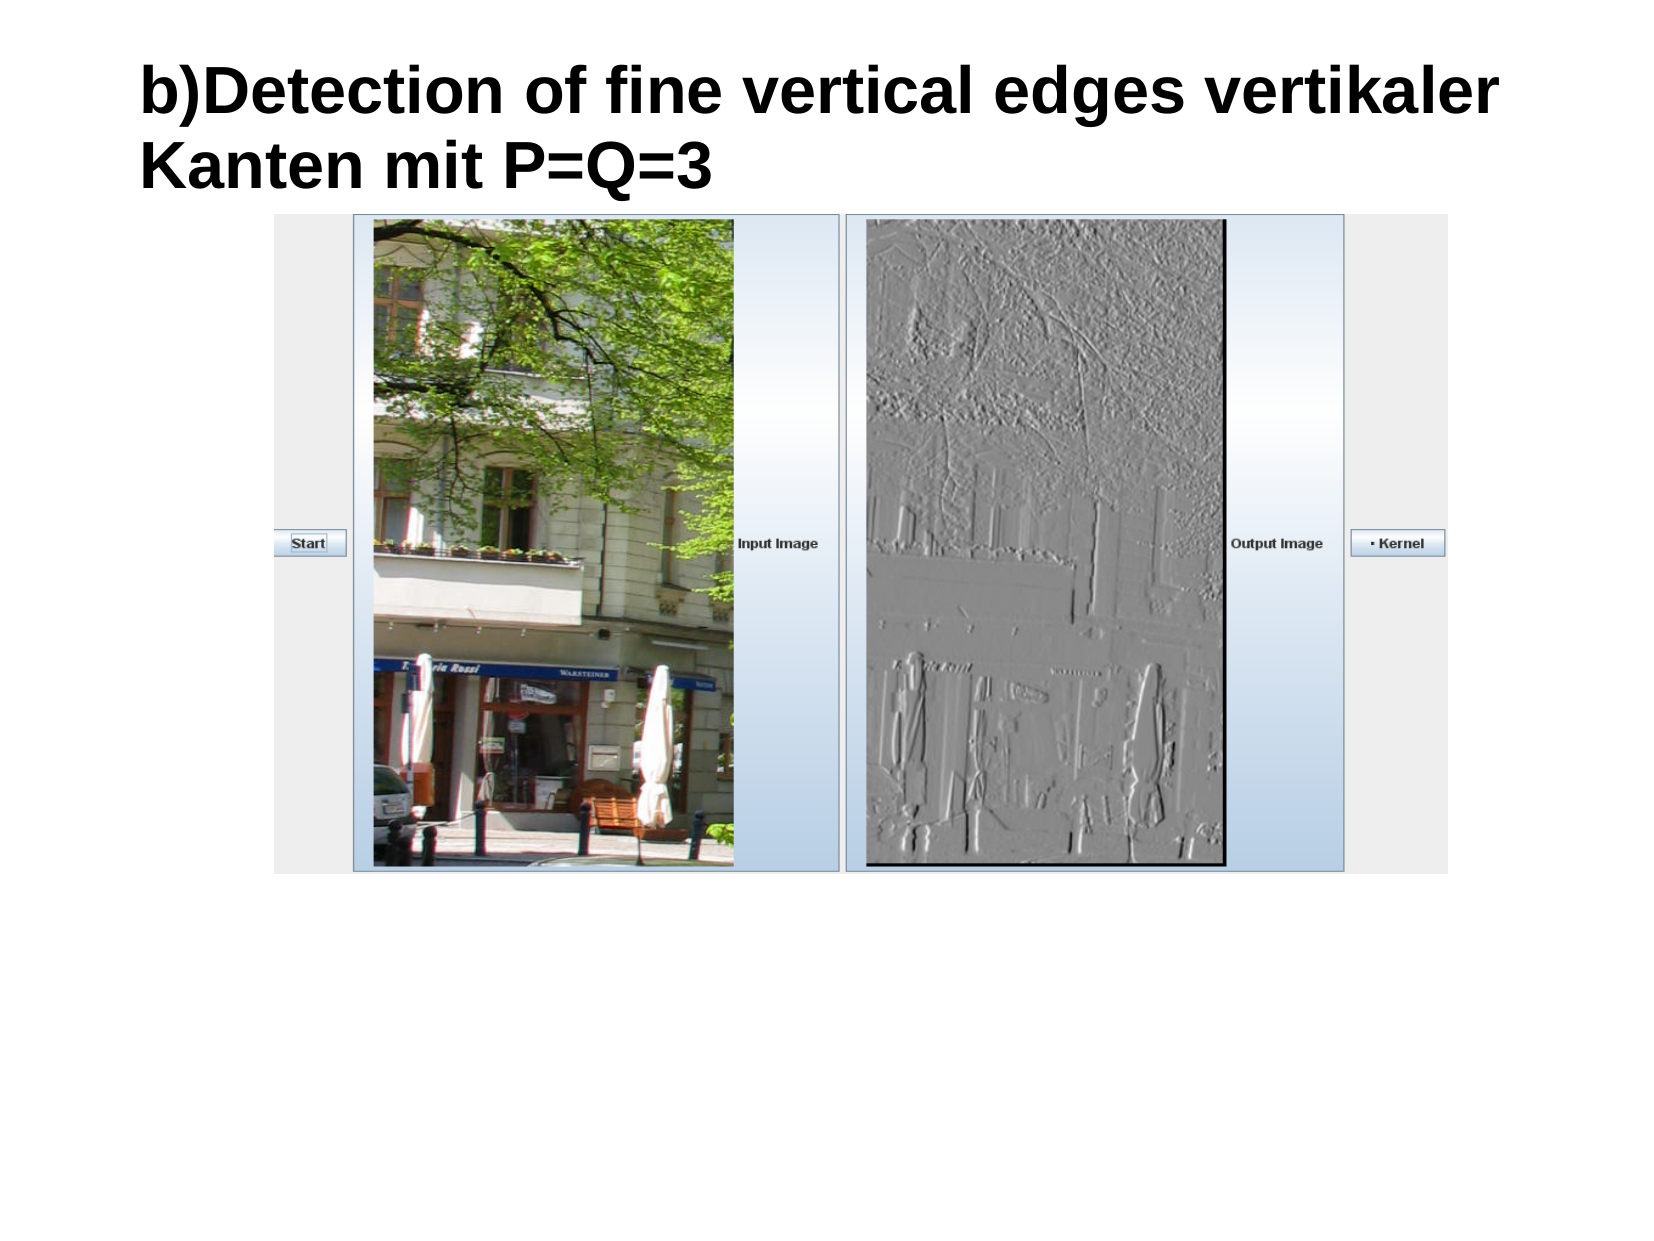

b)Detection of fine vertical edges vertikaler Kanten mit P=Q=3